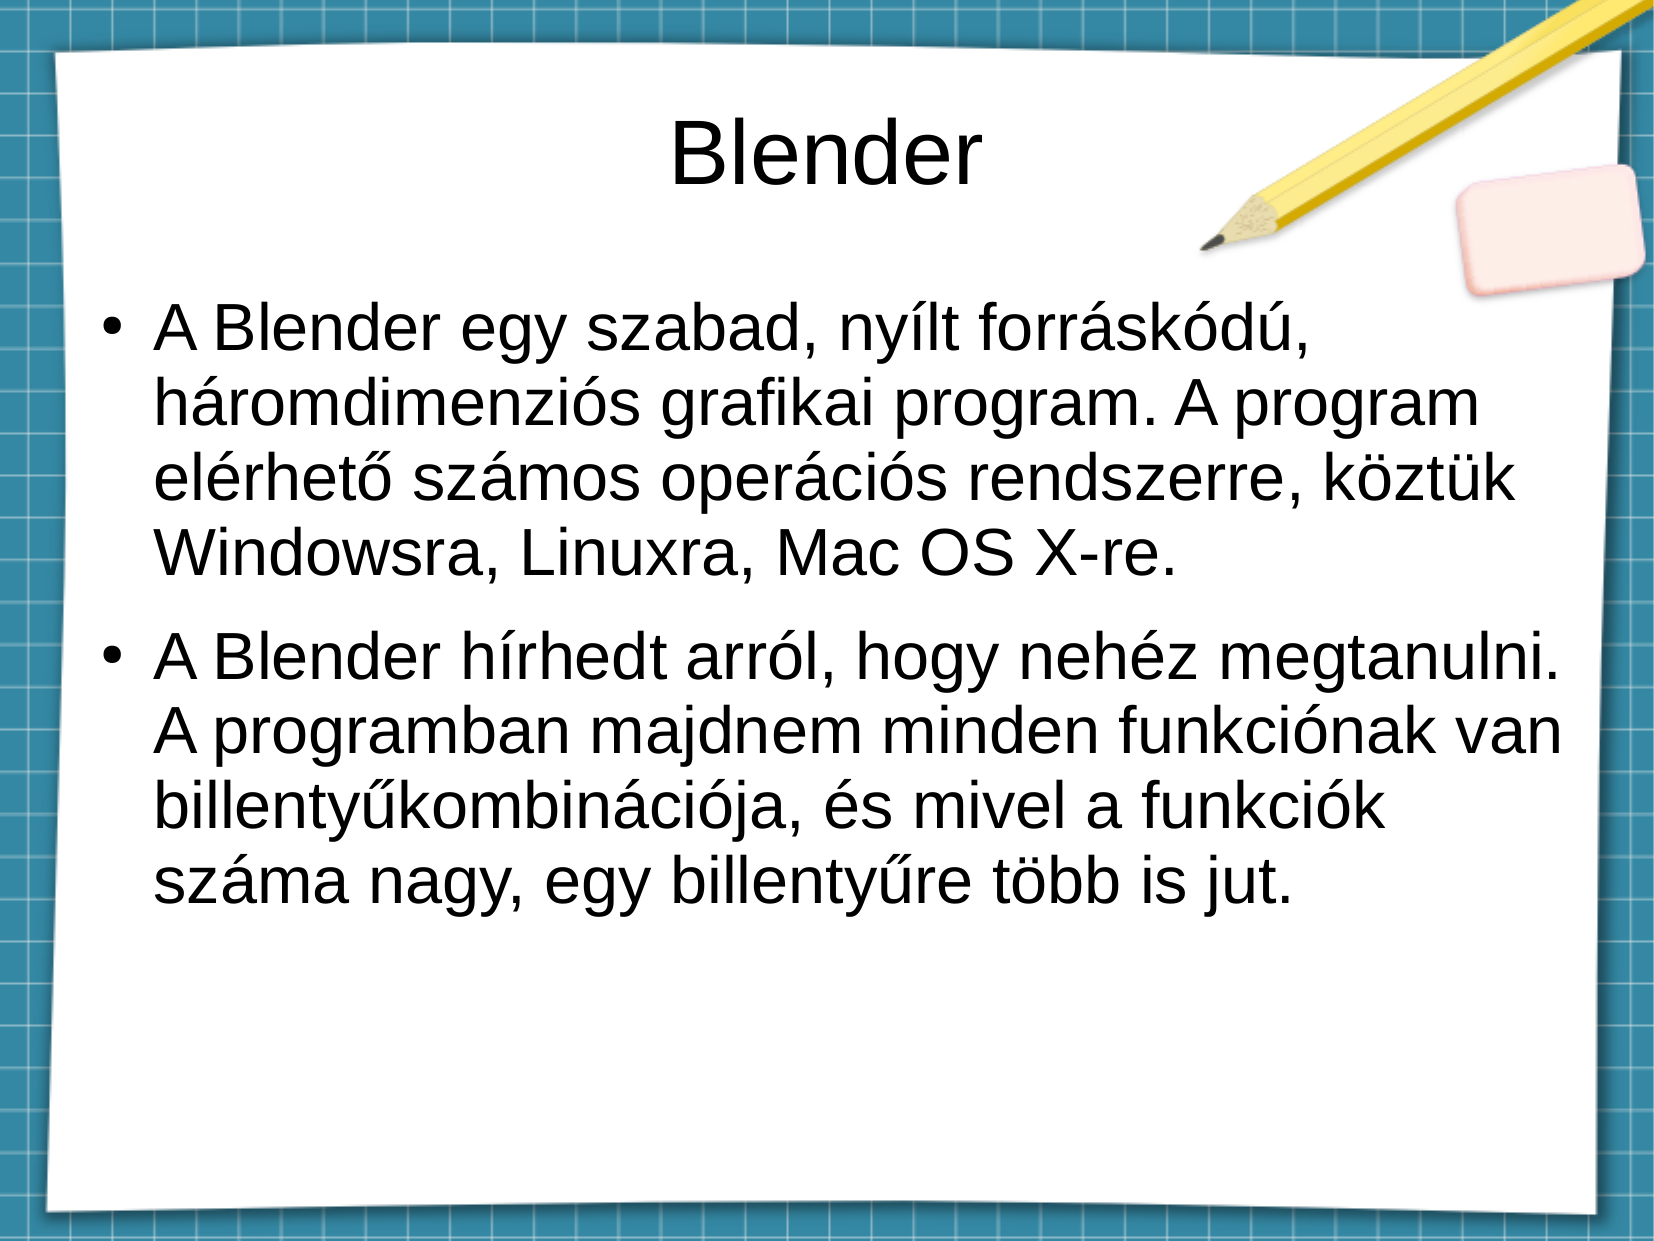

# Blender
A Blender egy szabad, nyílt forráskódú, háromdimenziós grafikai program. A program elérhető számos operációs rendszerre, köztük Windowsra, Linuxra, Mac OS X-re.
A Blender hírhedt arról, hogy nehéz megtanulni. A programban majdnem minden funkciónak van billentyűkombinációja, és mivel a funkciók száma nagy, egy billentyűre több is jut.